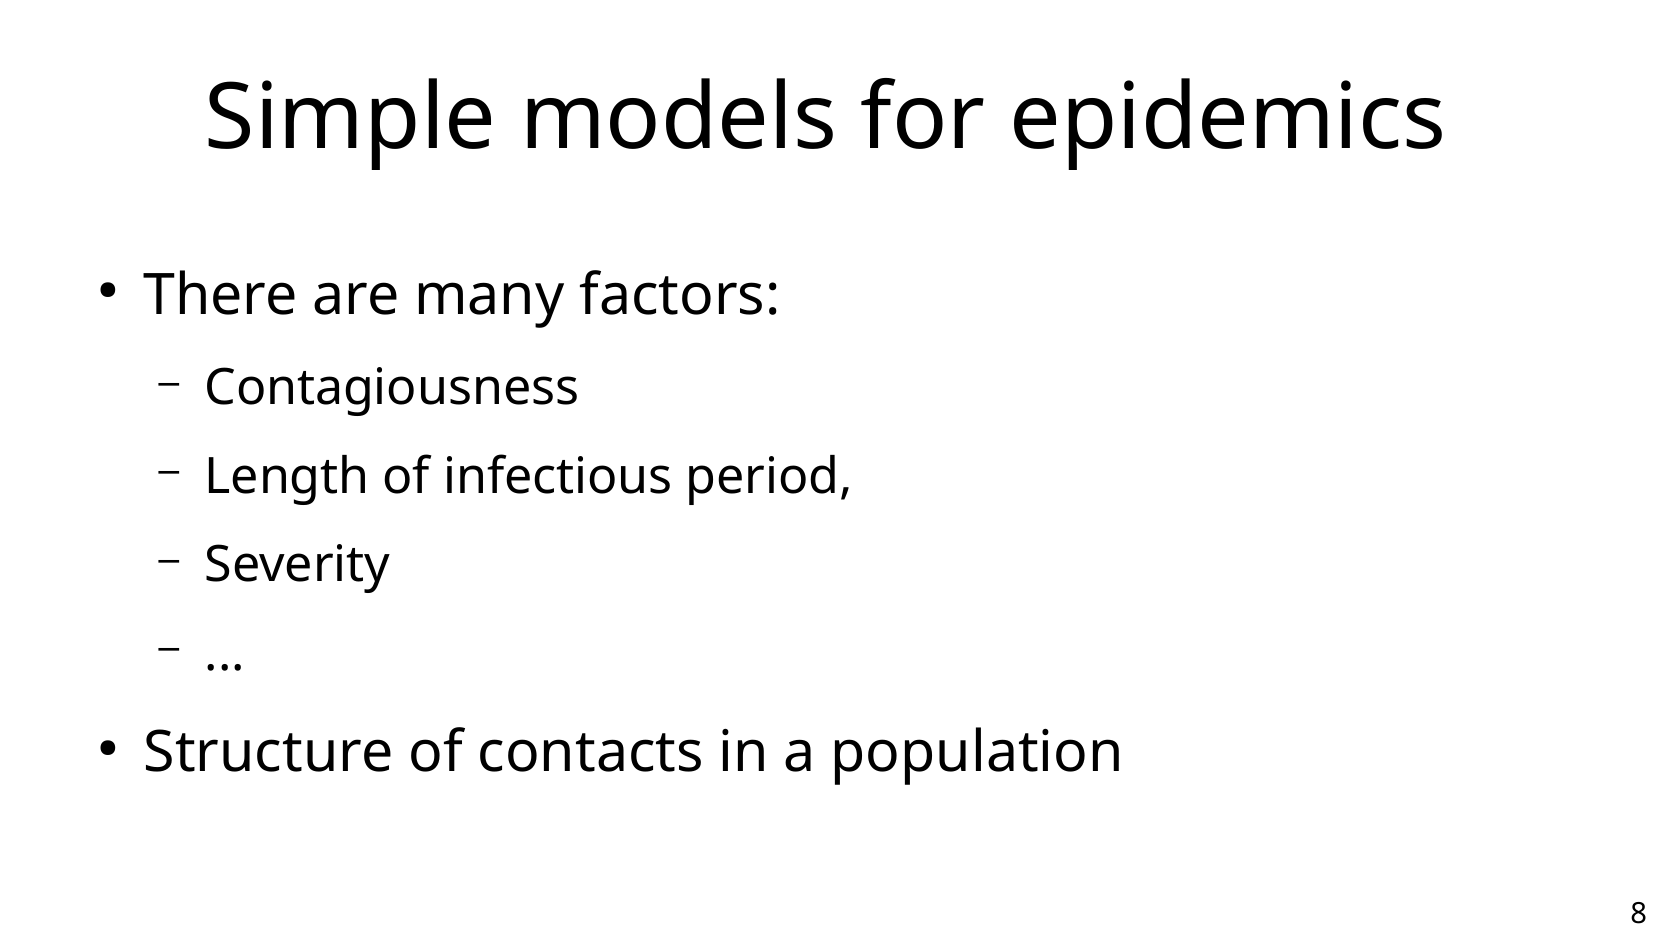

# Simple models for epidemics
There are many factors:
Contagiousness
Length of infectious period,
Severity
...
Structure of contacts in a population
8